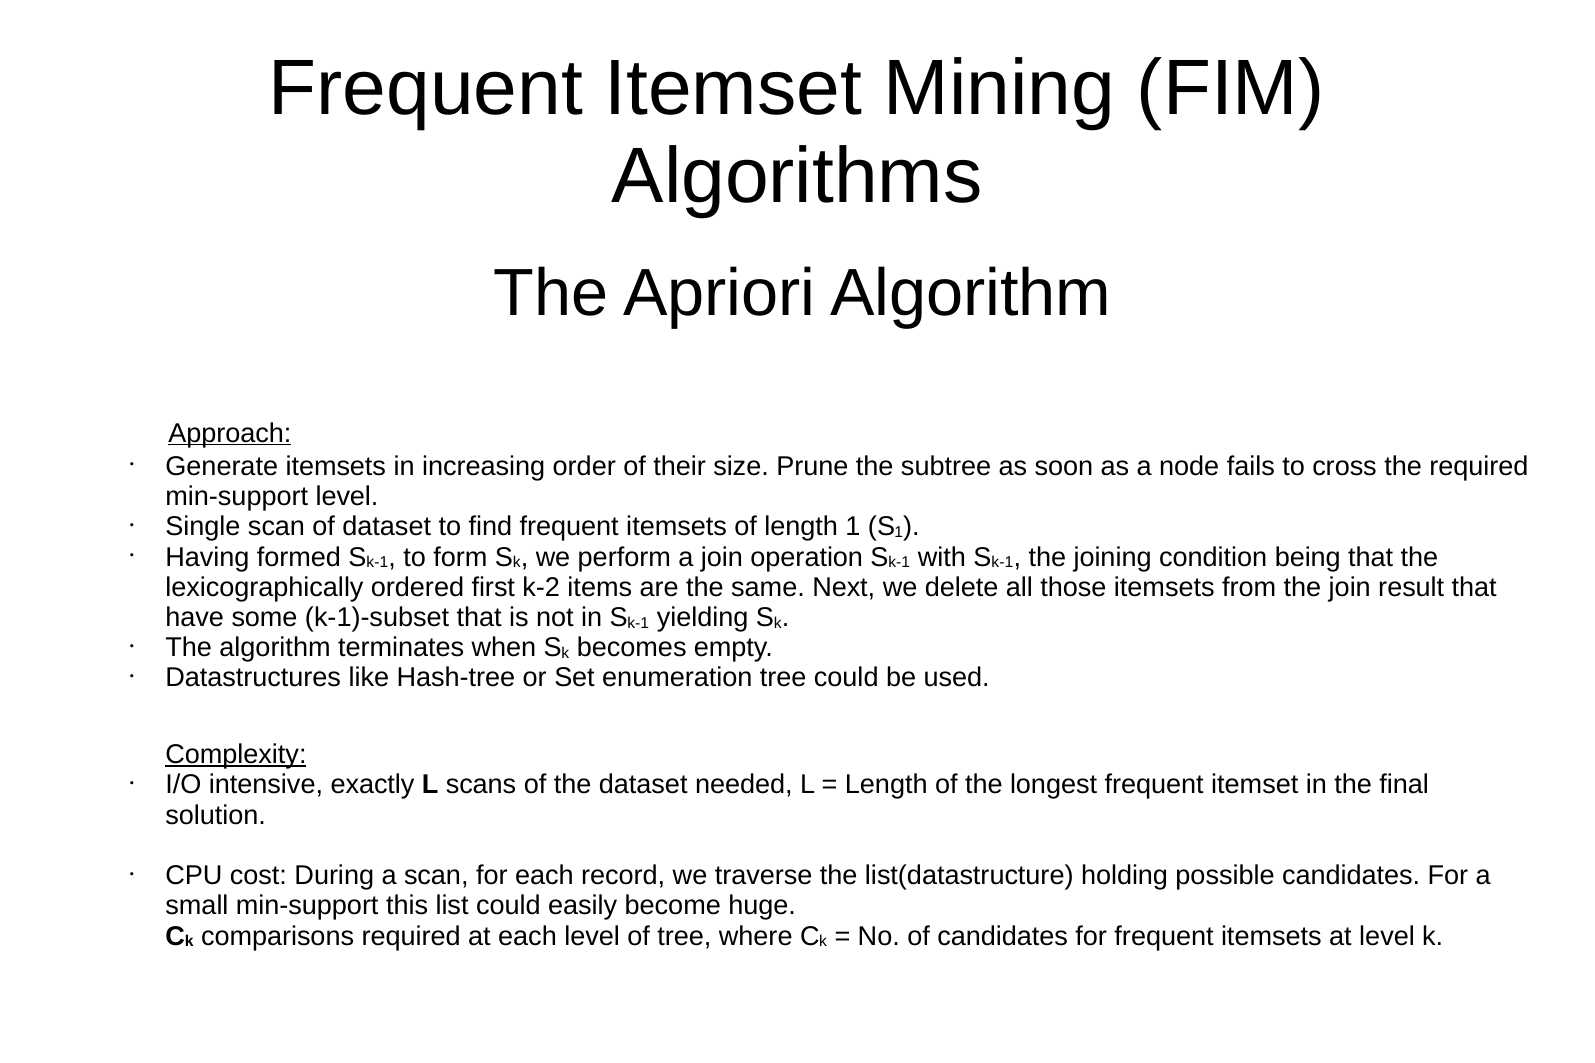

# Frequent Itemset Mining (FIM) Algorithms
The Apriori Algorithm
	Approach:
Generate itemsets in increasing order of their size. Prune the subtree as soon as a node fails to cross the required min-support level.
Single scan of dataset to find frequent itemsets of length 1 (S1).
Having formed Sk-1, to form Sk, we perform a join operation Sk-1 with Sk-1, the joining condition being that the lexicographically ordered first k-2 items are the same. Next, we delete all those itemsets from the join result that have some (k-1)-subset that is not in Sk-1 yielding Sk.
The algorithm terminates when Sk becomes empty.
Datastructures like Hash-tree or Set enumeration tree could be used.
Complexity:
I/O intensive, exactly L scans of the dataset needed, L = Length of the longest frequent itemset in the final solution.
CPU cost: During a scan, for each record, we traverse the list(datastructure) holding possible candidates. For a small min-support this list could easily become huge.
Ck comparisons required at each level of tree, where Ck = No. of candidates for frequent itemsets at level k.